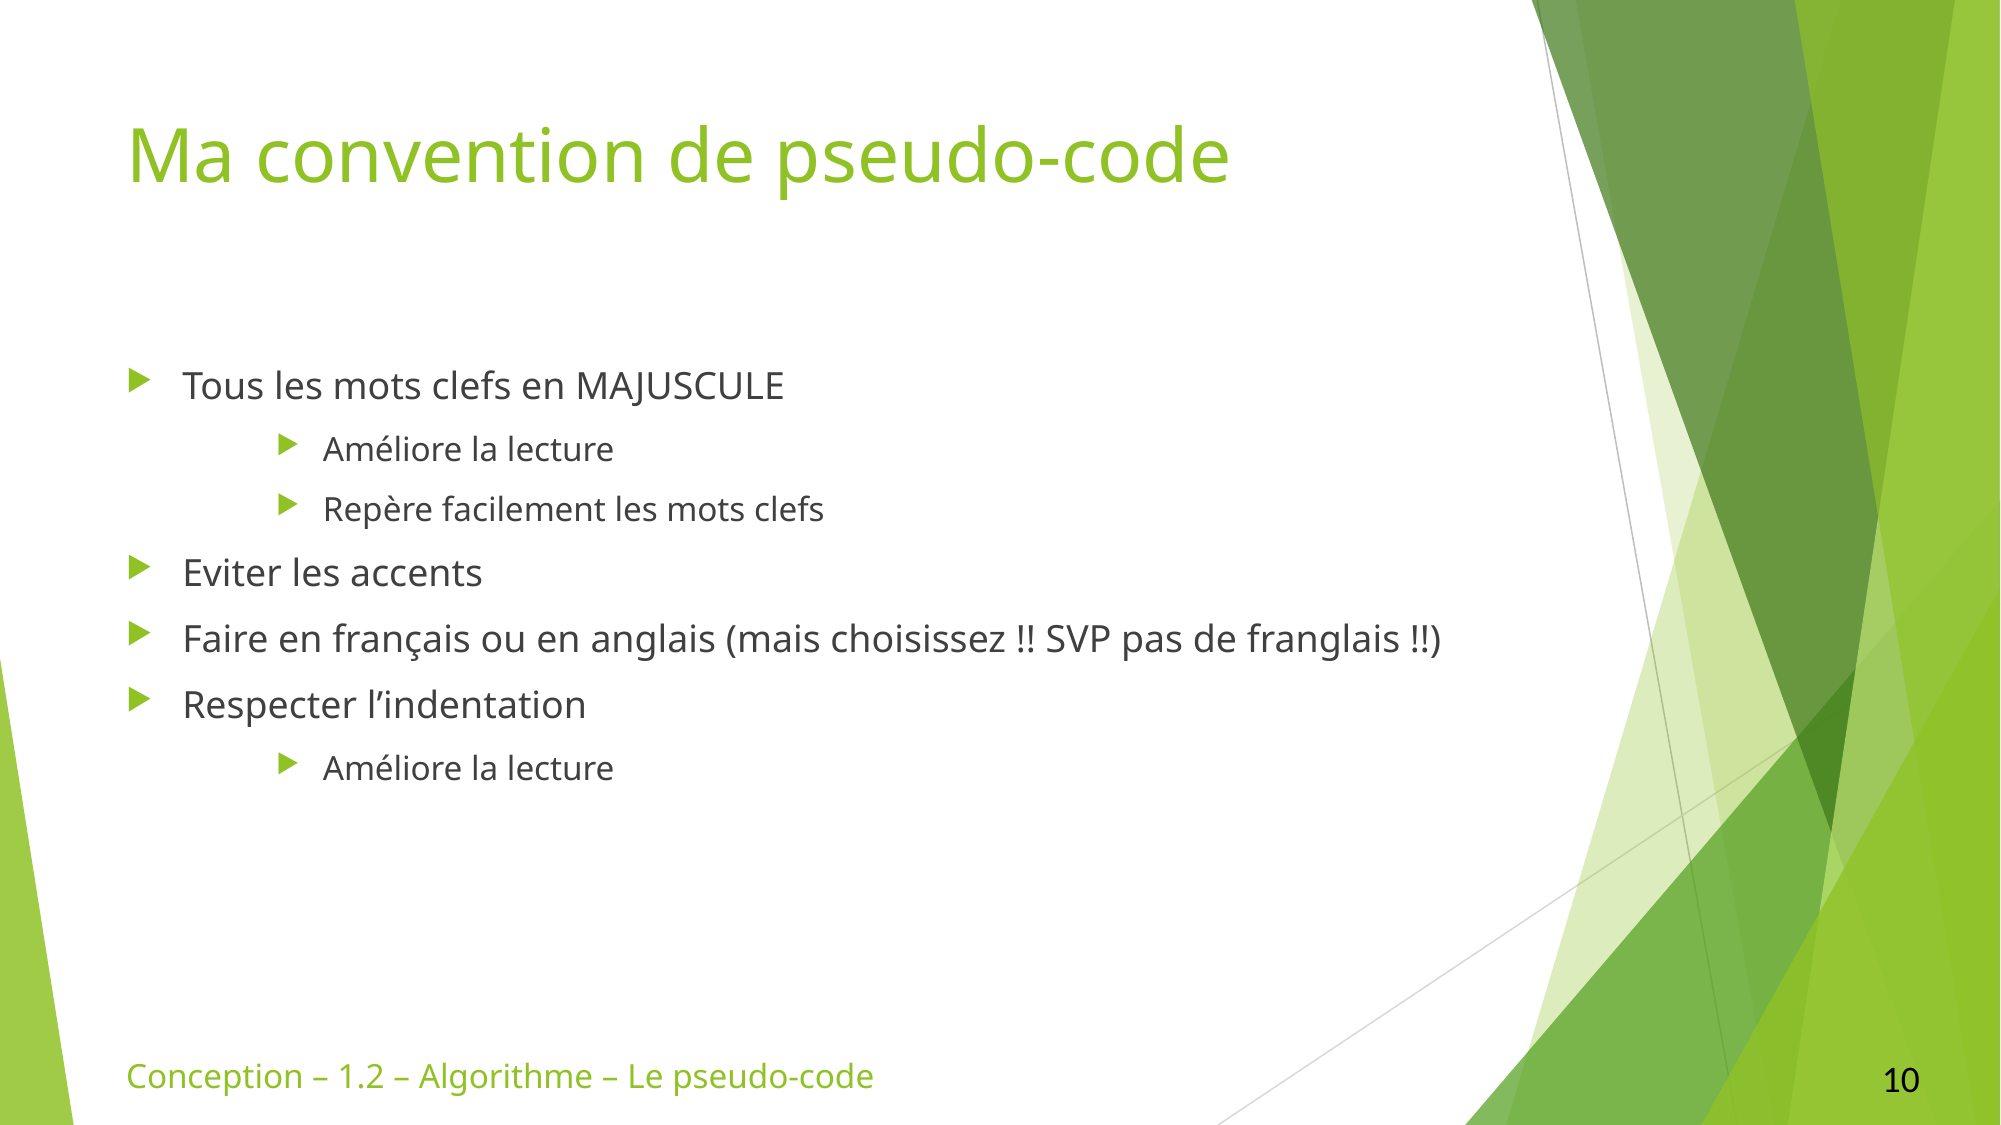

# Ma convention de pseudo-code
Tous les mots clefs en MAJUSCULE
Améliore la lecture
Repère facilement les mots clefs
Eviter les accents
Faire en français ou en anglais (mais choisissez !! SVP pas de franglais !!)
Respecter l’indentation
Améliore la lecture
Conception – 1.2 – Algorithme – Le pseudo-code